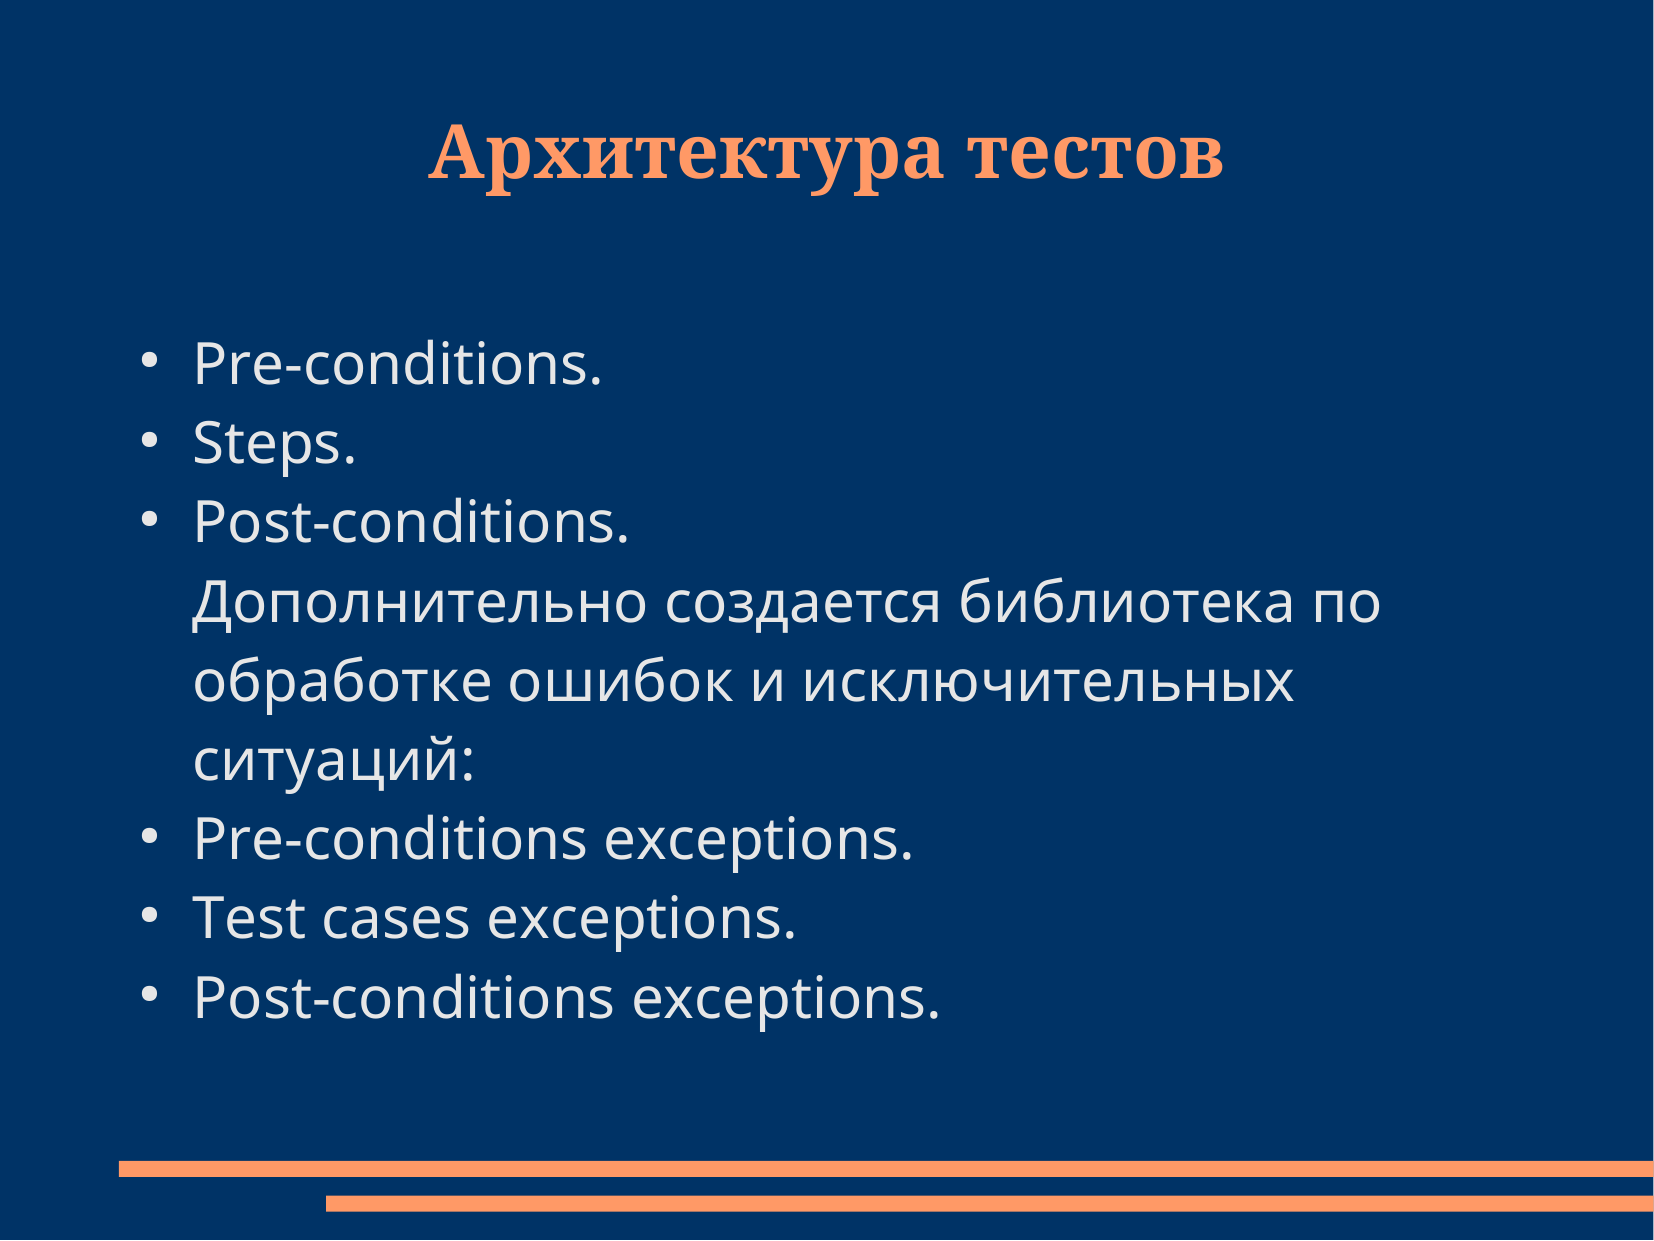

# Архитектура тестов
Pre-conditions.
Steps.
Post-conditions.
Дополнительно создается библиотека по обработке ошибок и исключительных ситуаций:
Pre-conditions exceptions.
Test cases exceptions.
Post-conditions exceptions.